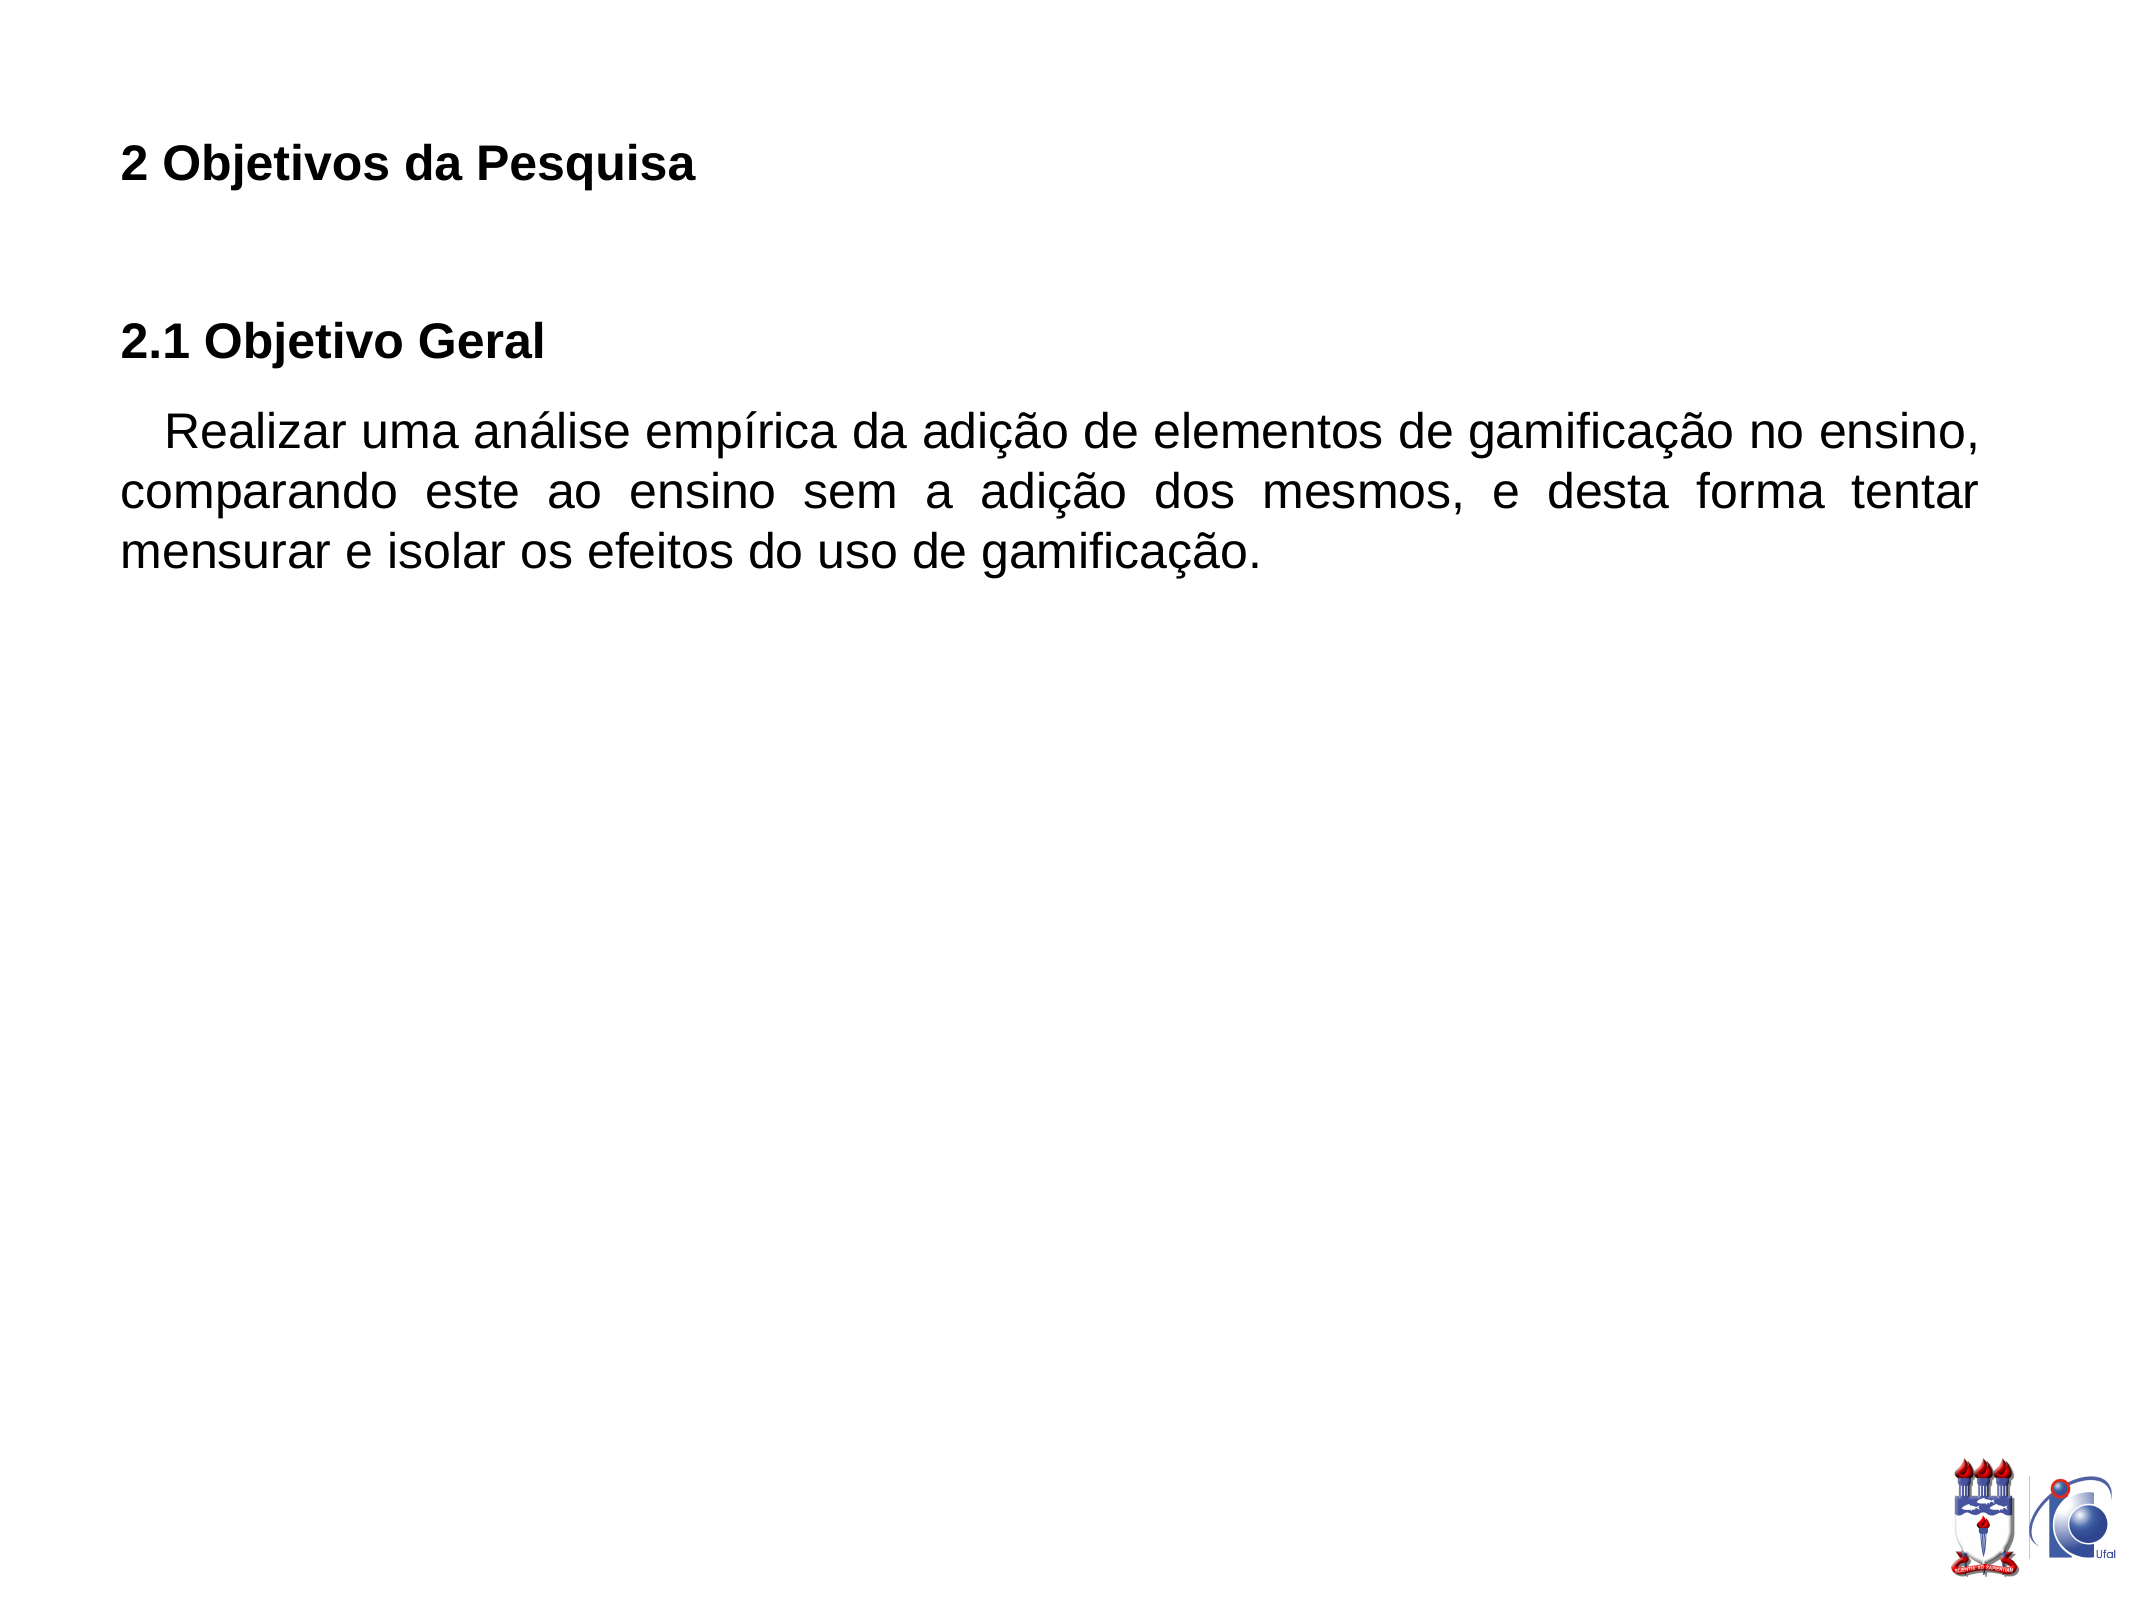

# 2 Objetivos da Pesquisa
2.1 Objetivo Geral
Realizar uma análise empírica da adição de elementos de gamificação no ensino, comparando este ao ensino sem a adição dos mesmos, e desta forma tentar mensurar e isolar os efeitos do uso de gamificação.